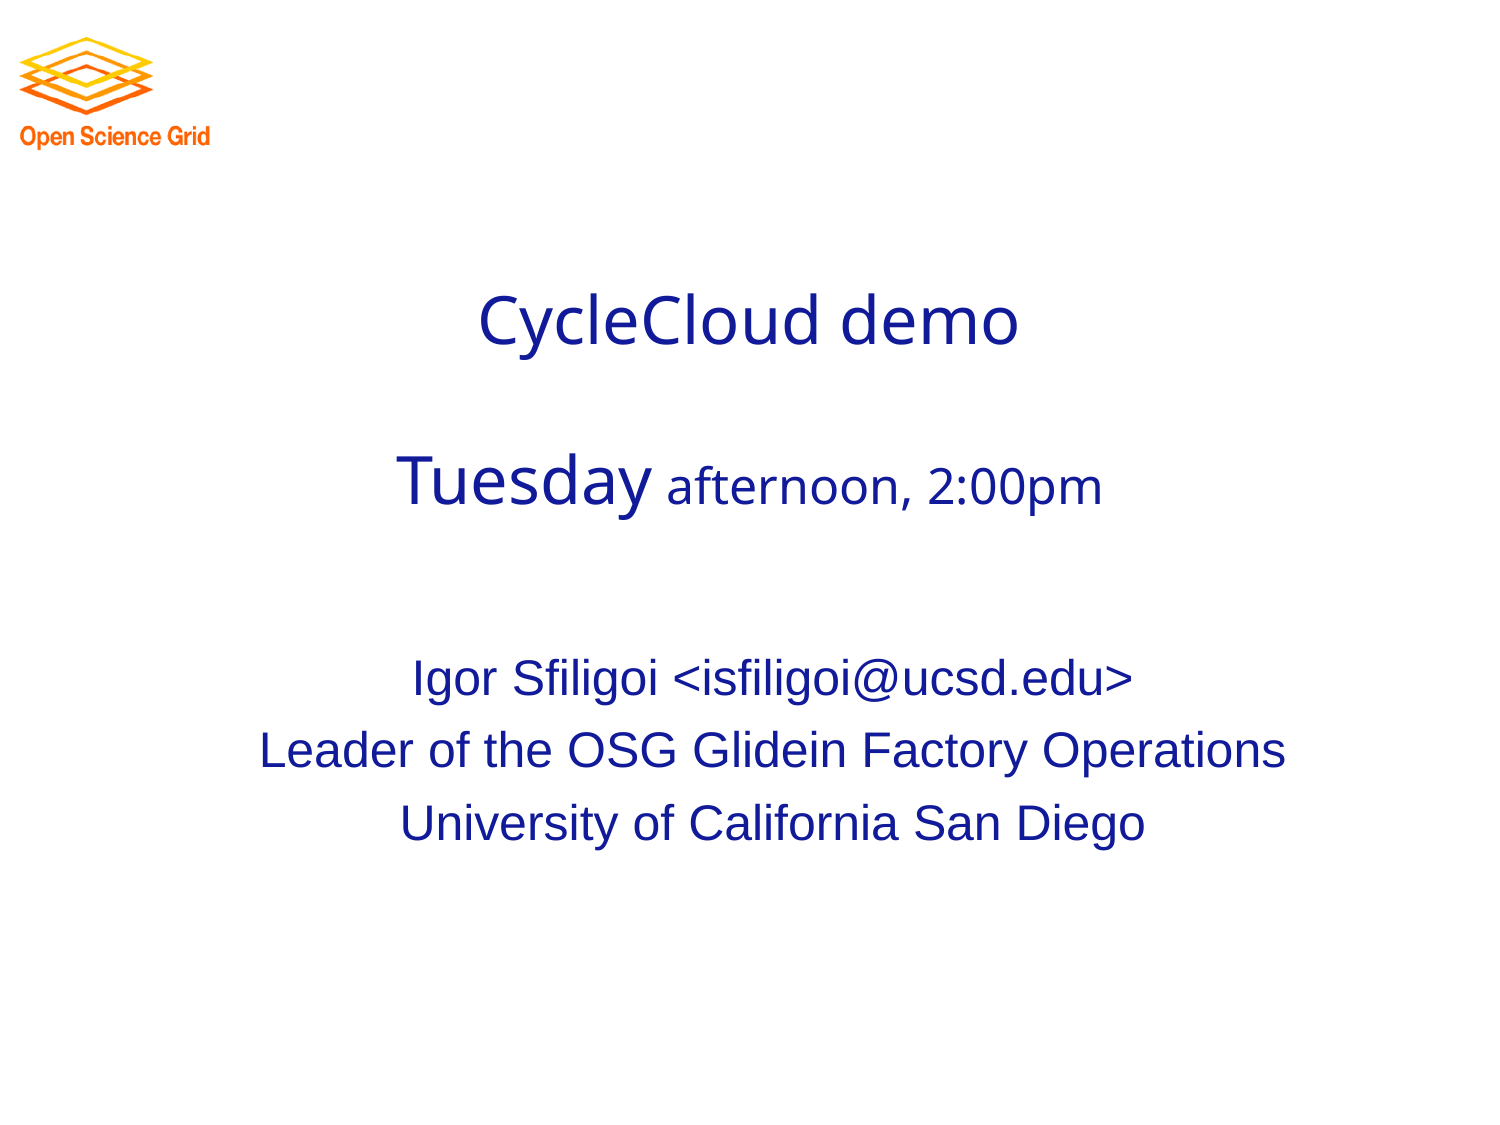

# CycleCloud demo Tuesday afternoon, 2:00pm
Igor Sfiligoi <isfiligoi@ucsd.edu>
Leader of the OSG Glidein Factory Operations
University of California San Diego